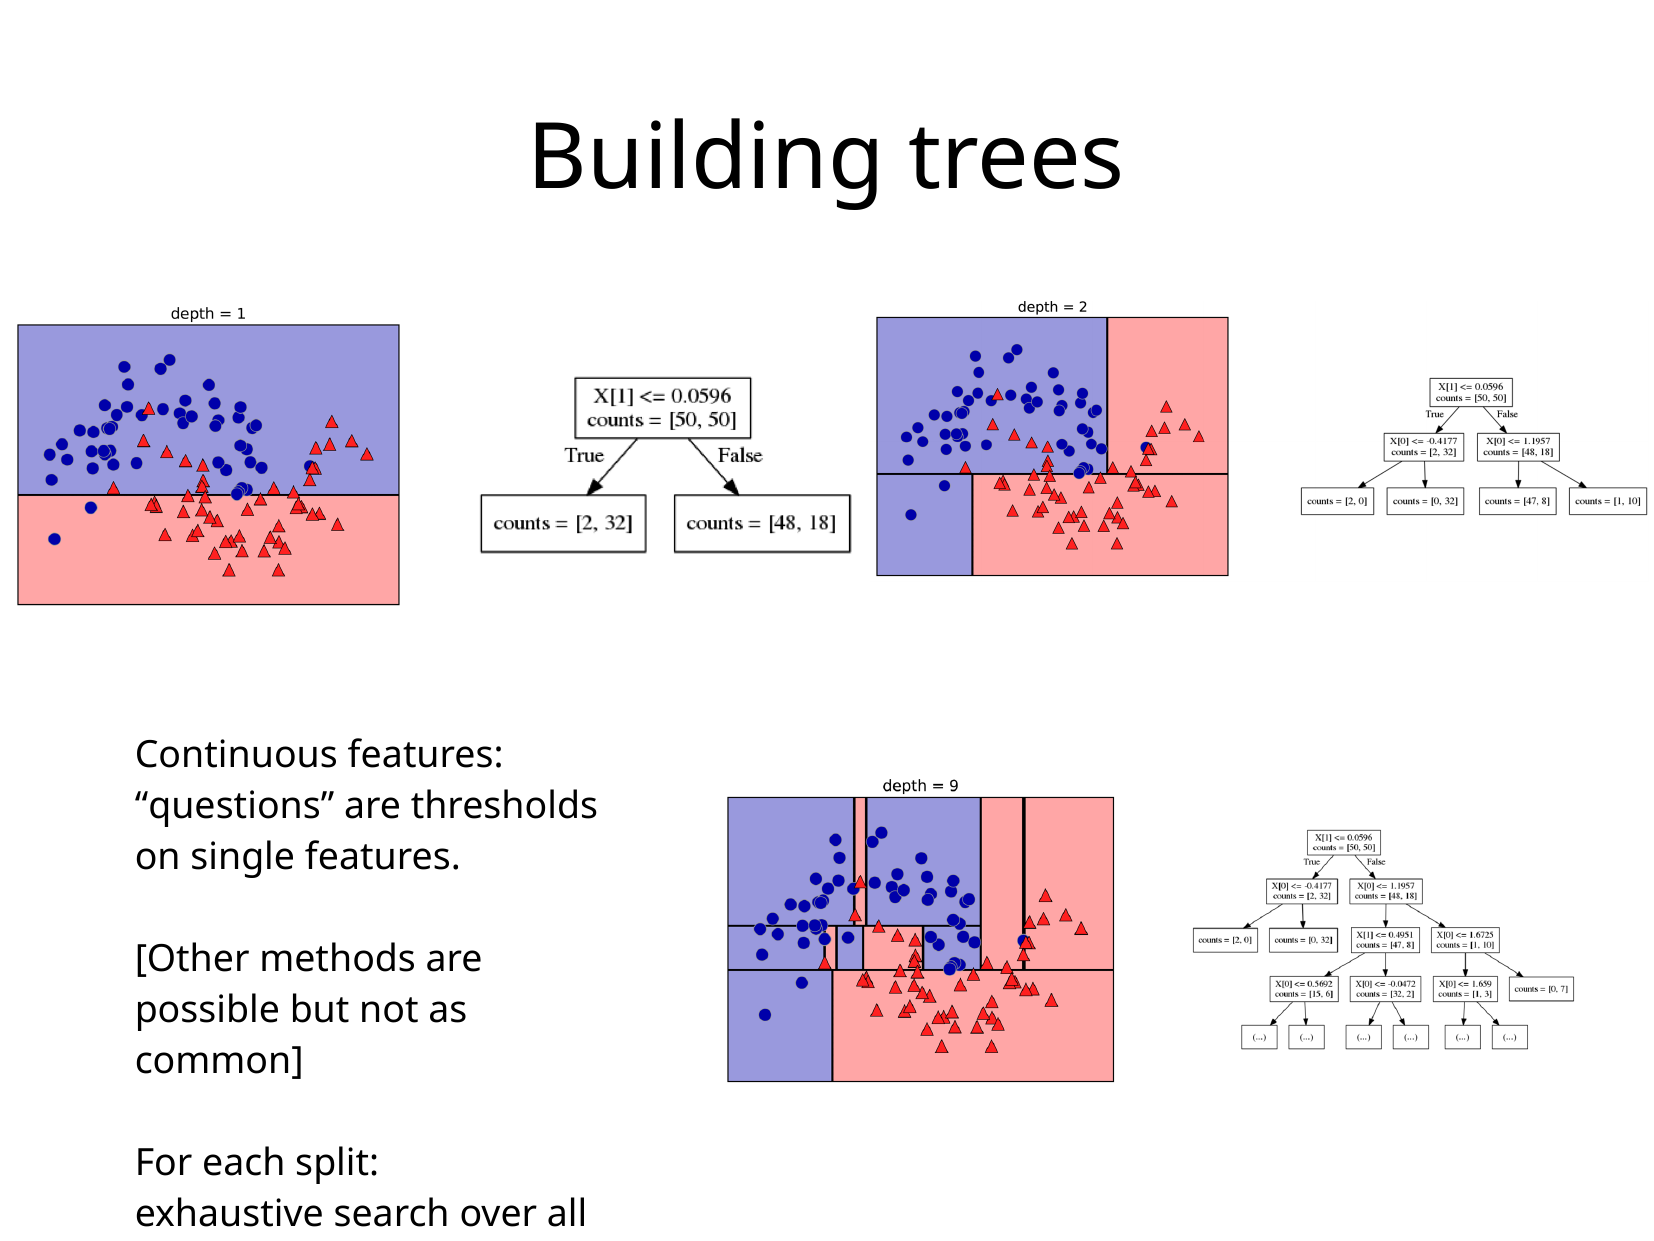

# Building trees
Continuous features:
“questions” are thresholds on single features.
[Other methods are possible but not as common]
For each split:
exhaustive search over all features and thresholds!
Minimize “impurity”